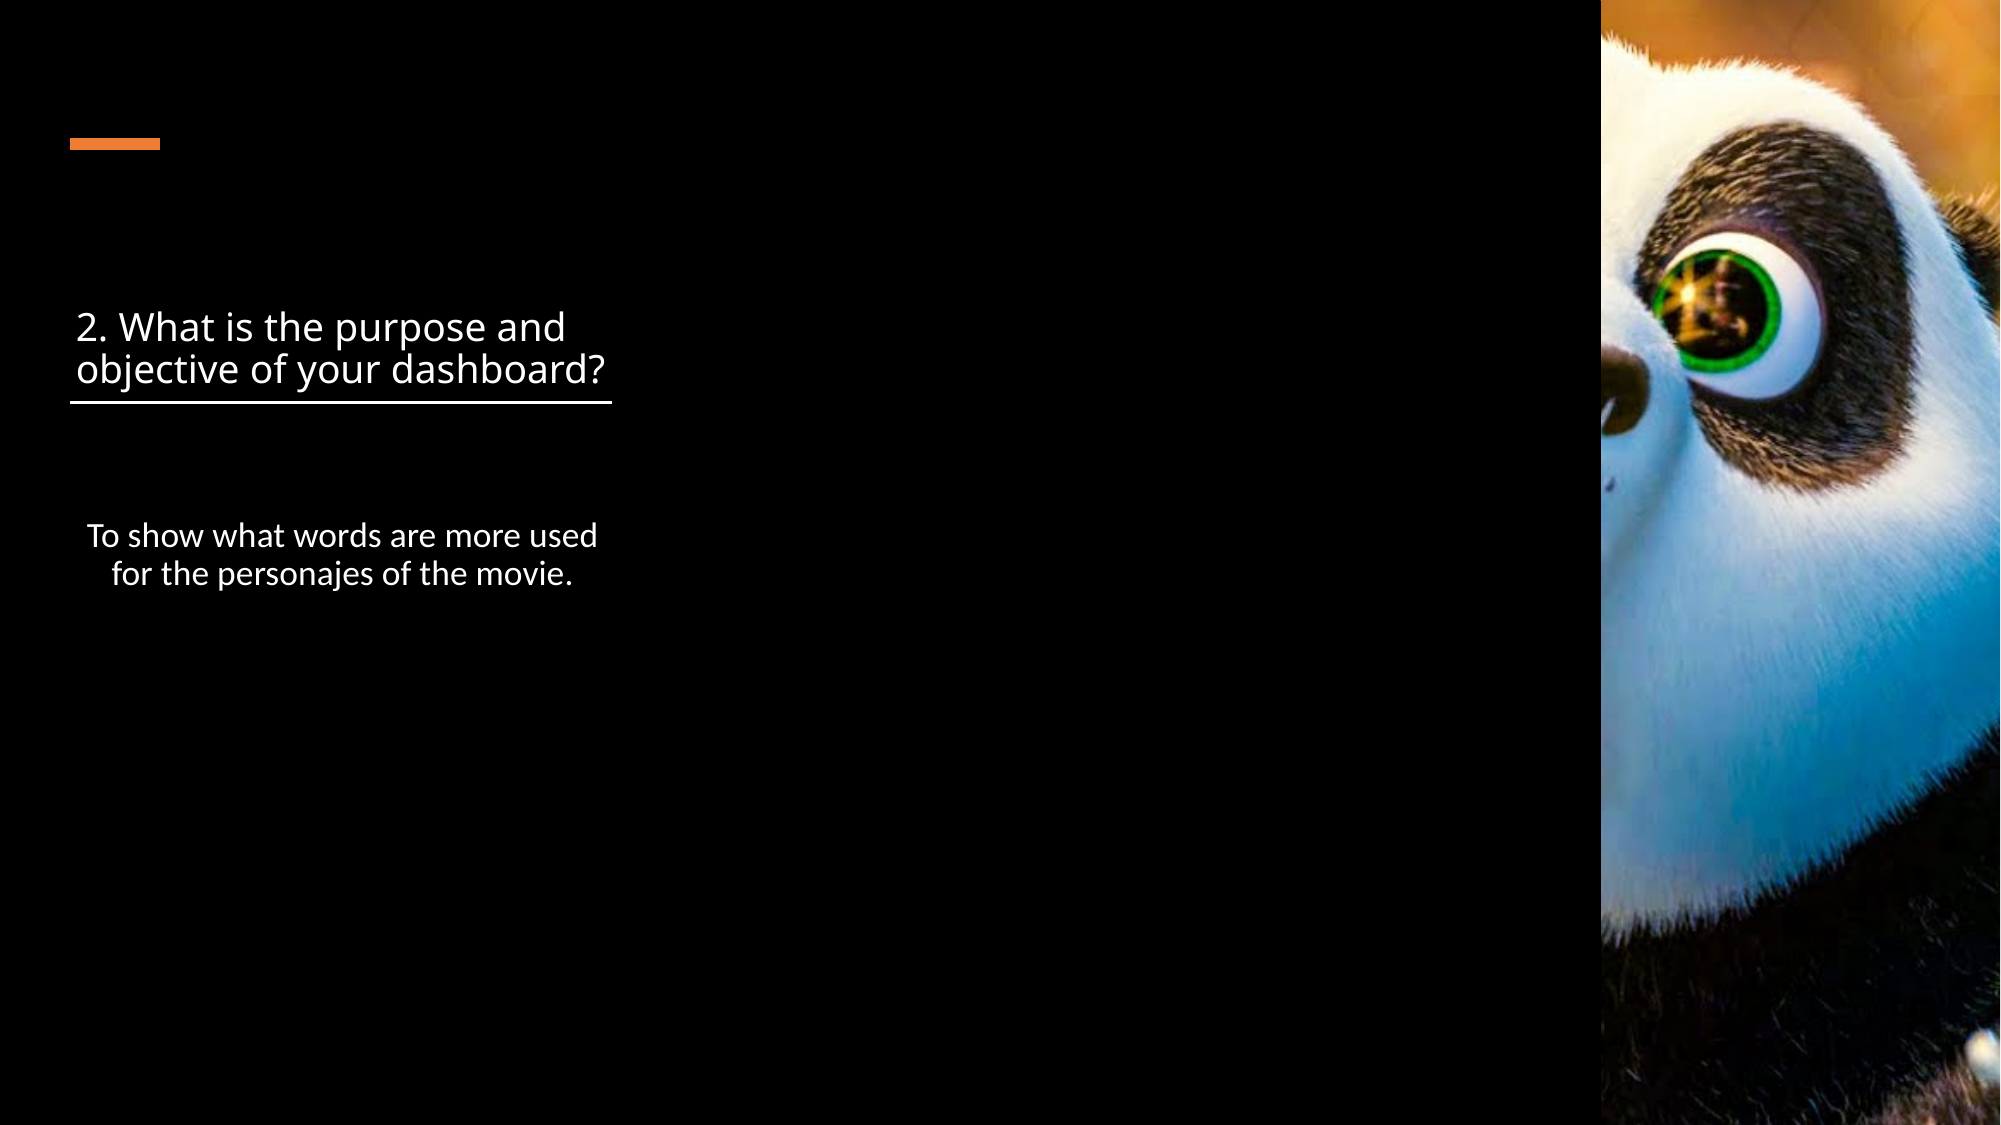

# 2. What is the purpose and objective of your dashboard?
To show what words are more used for the personajes of the movie.